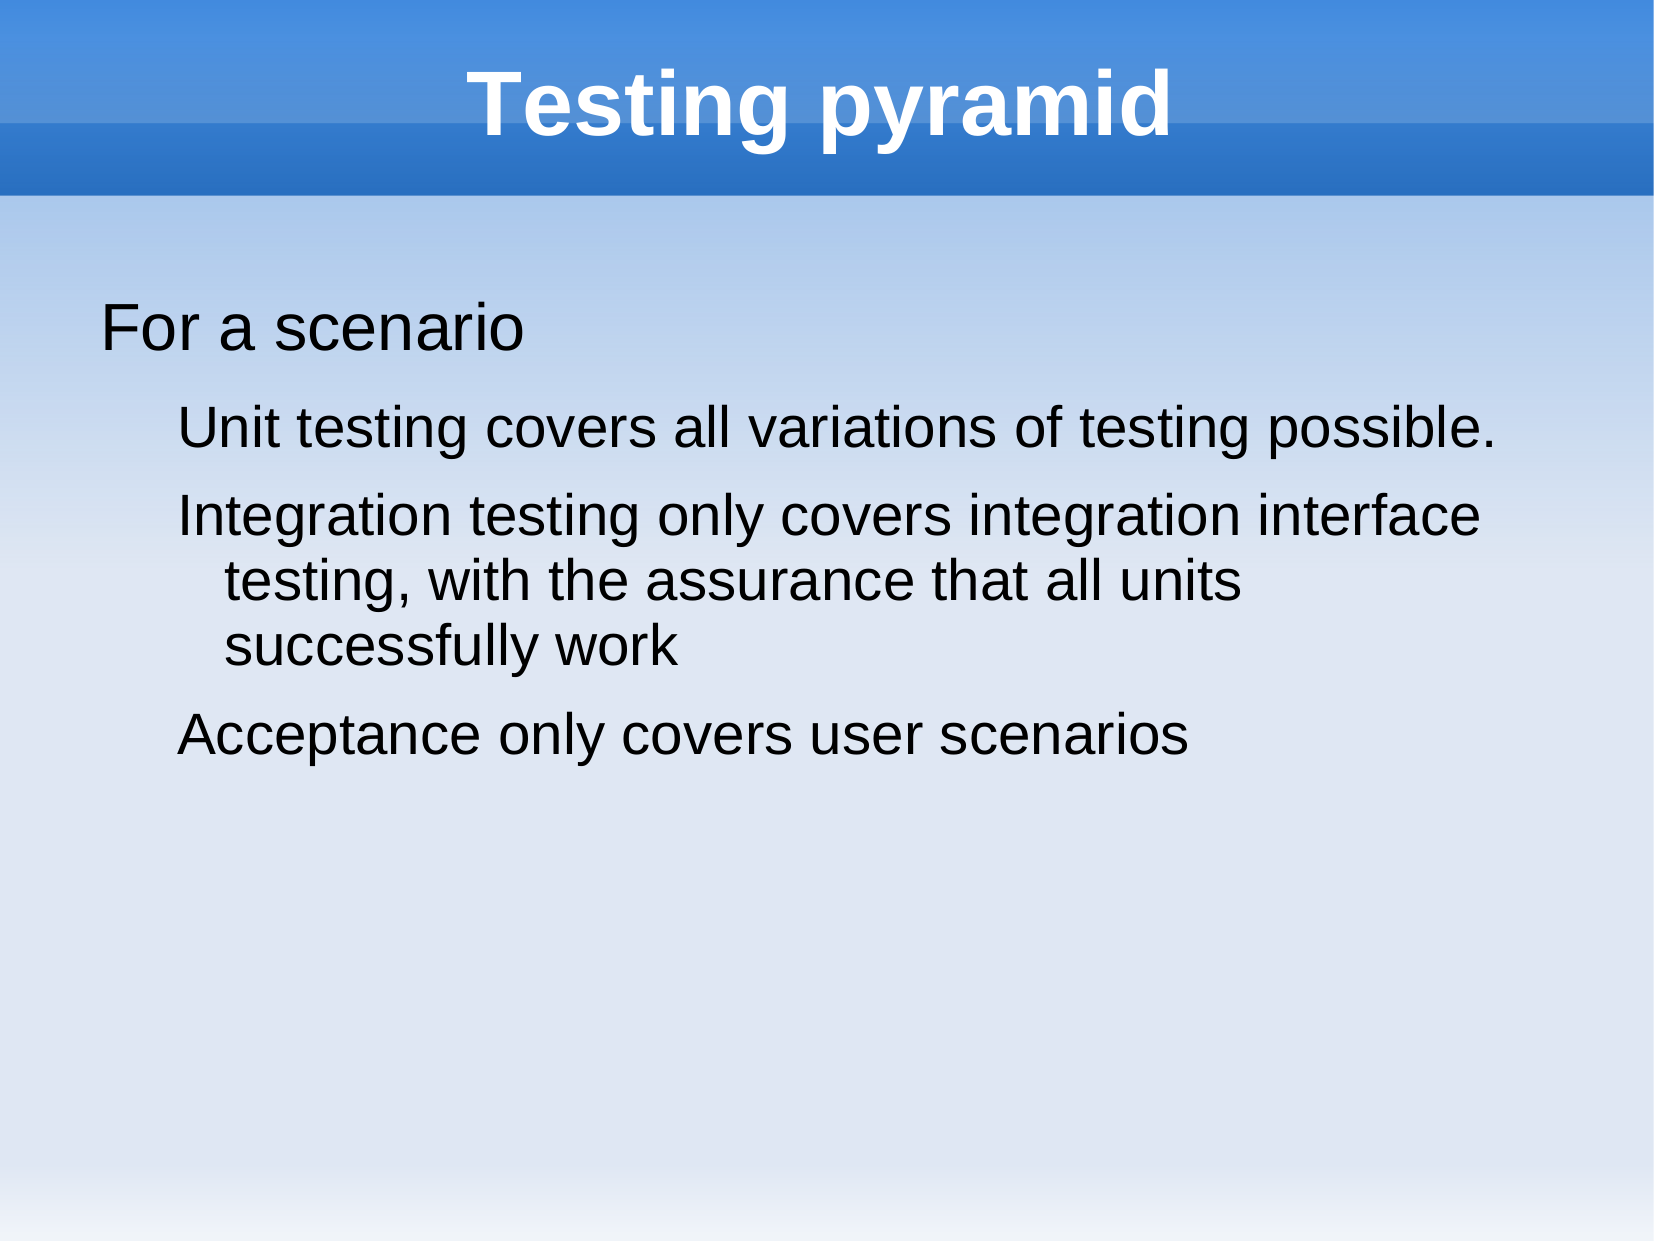

# Testing pyramid
For a scenario
Unit testing covers all variations of testing possible.
Integration testing only covers integration interface testing, with the assurance that all units successfully work
Acceptance only covers user scenarios